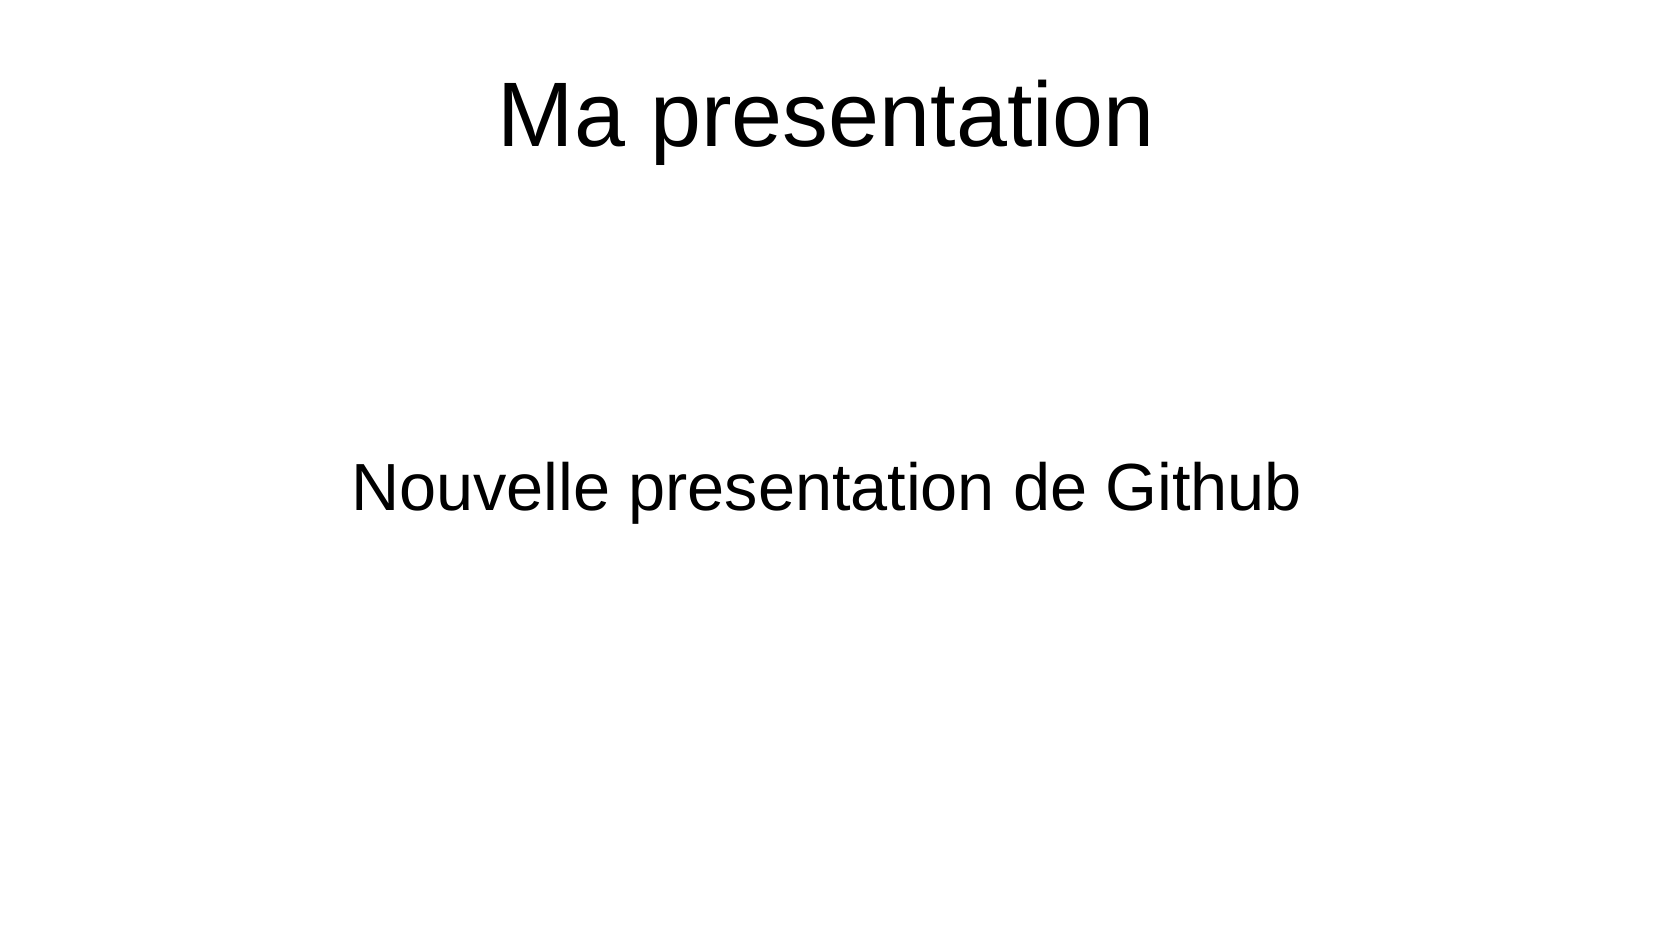

# Ma presentation
Nouvelle presentation de Github